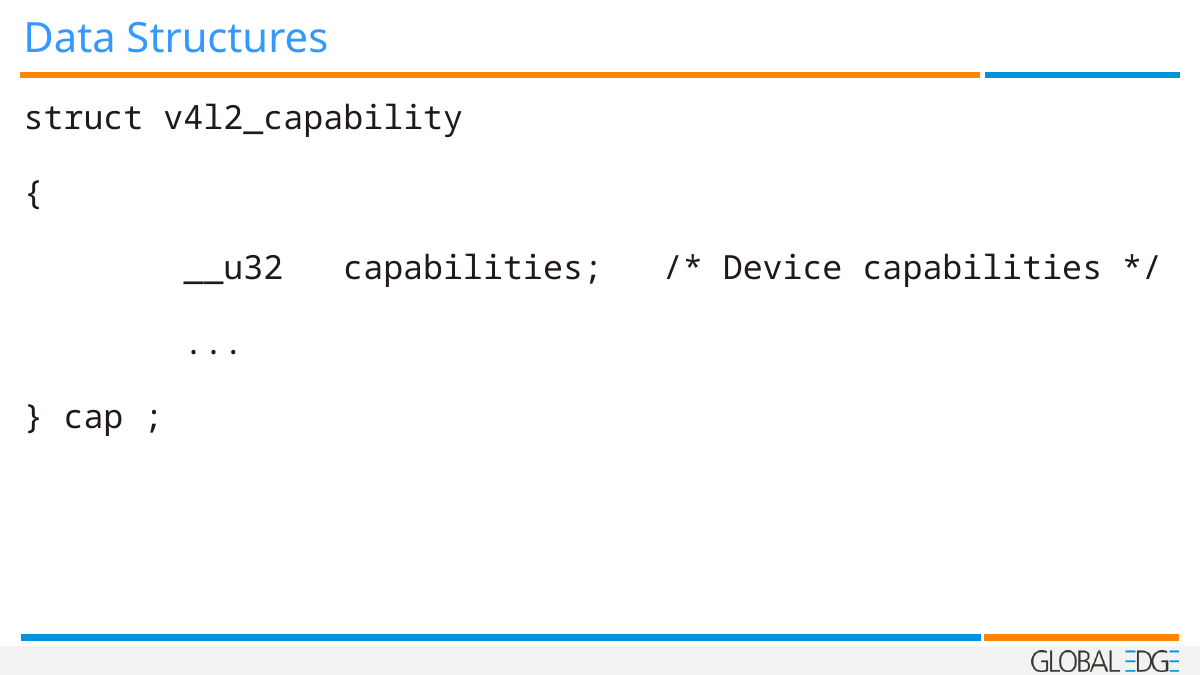

# Data Structures
struct v4l2_capability
{
 __u32 capabilities; /* Device capabilities */
 ...
} cap ;